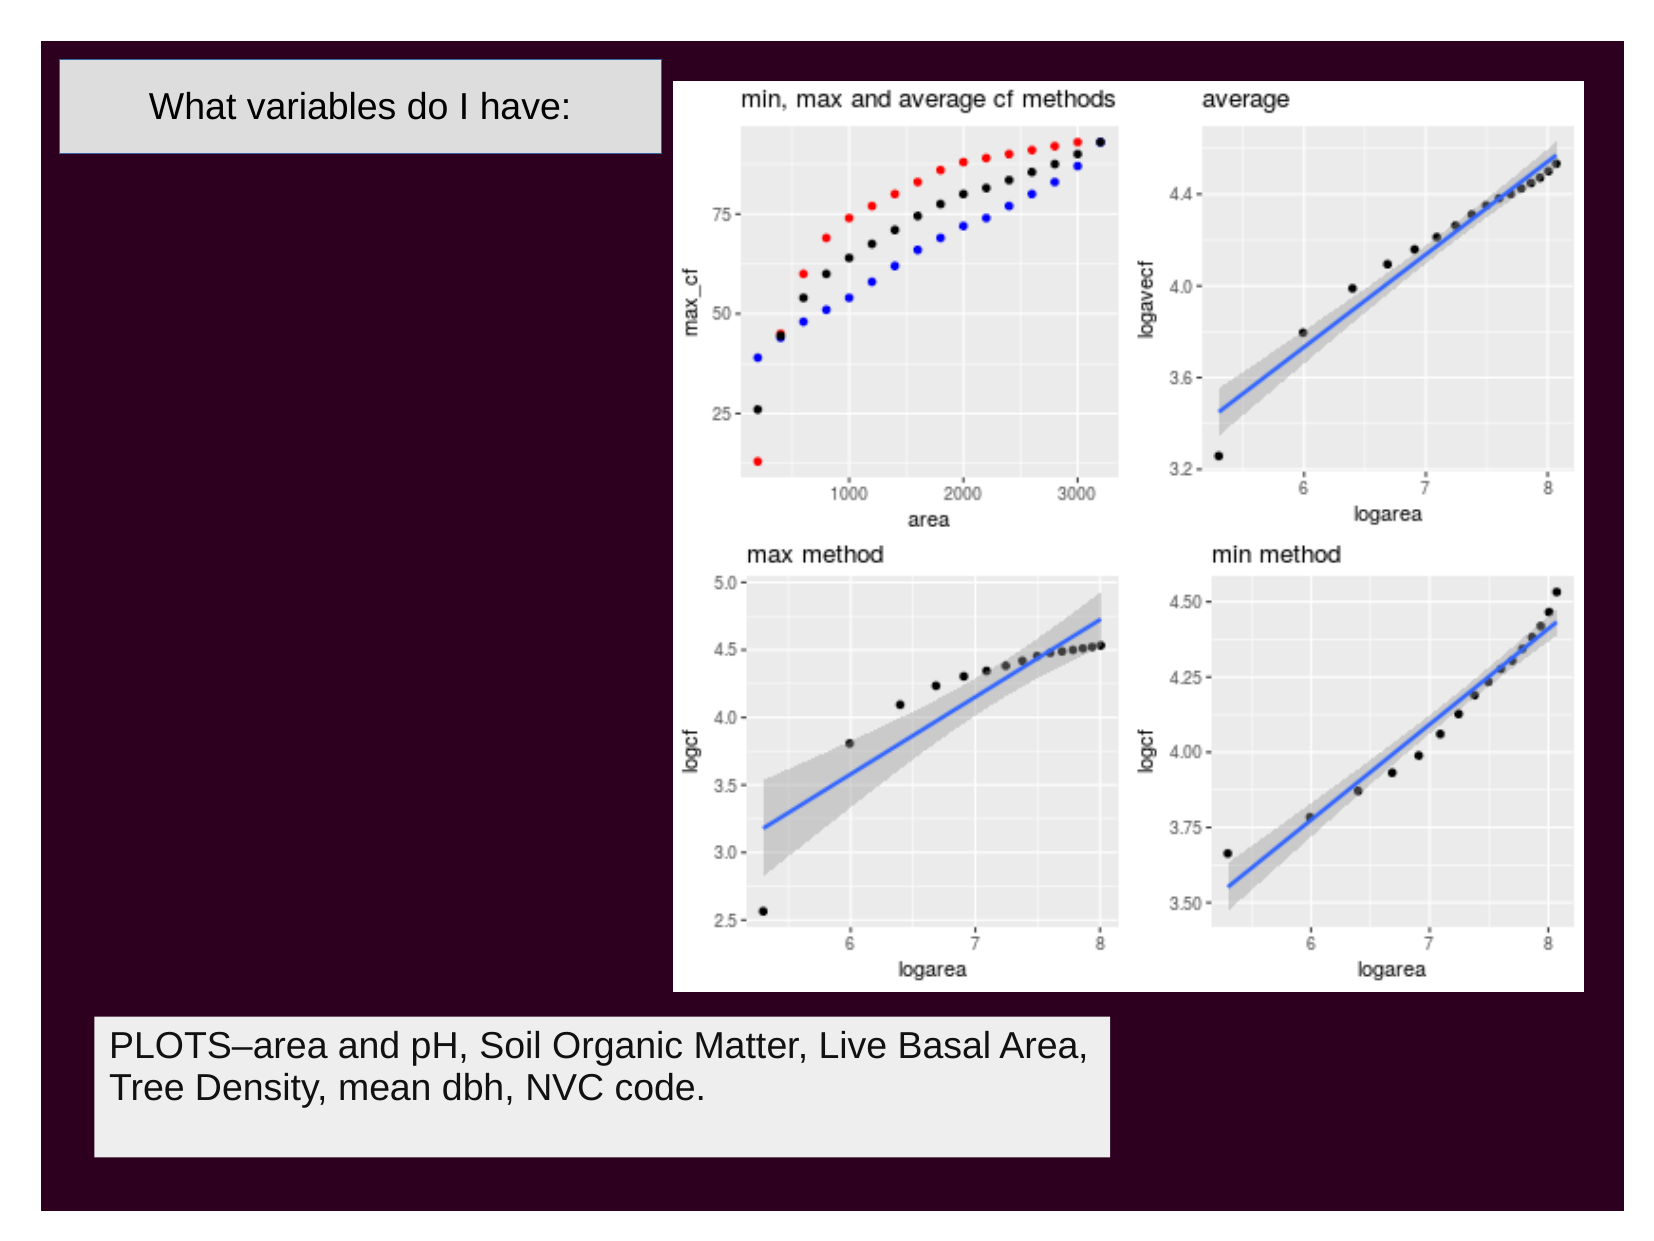

#
What variables do I have:
PLOTS–area and pH, Soil Organic Matter, Live Basal Area,
Tree Density, mean dbh, NVC code.